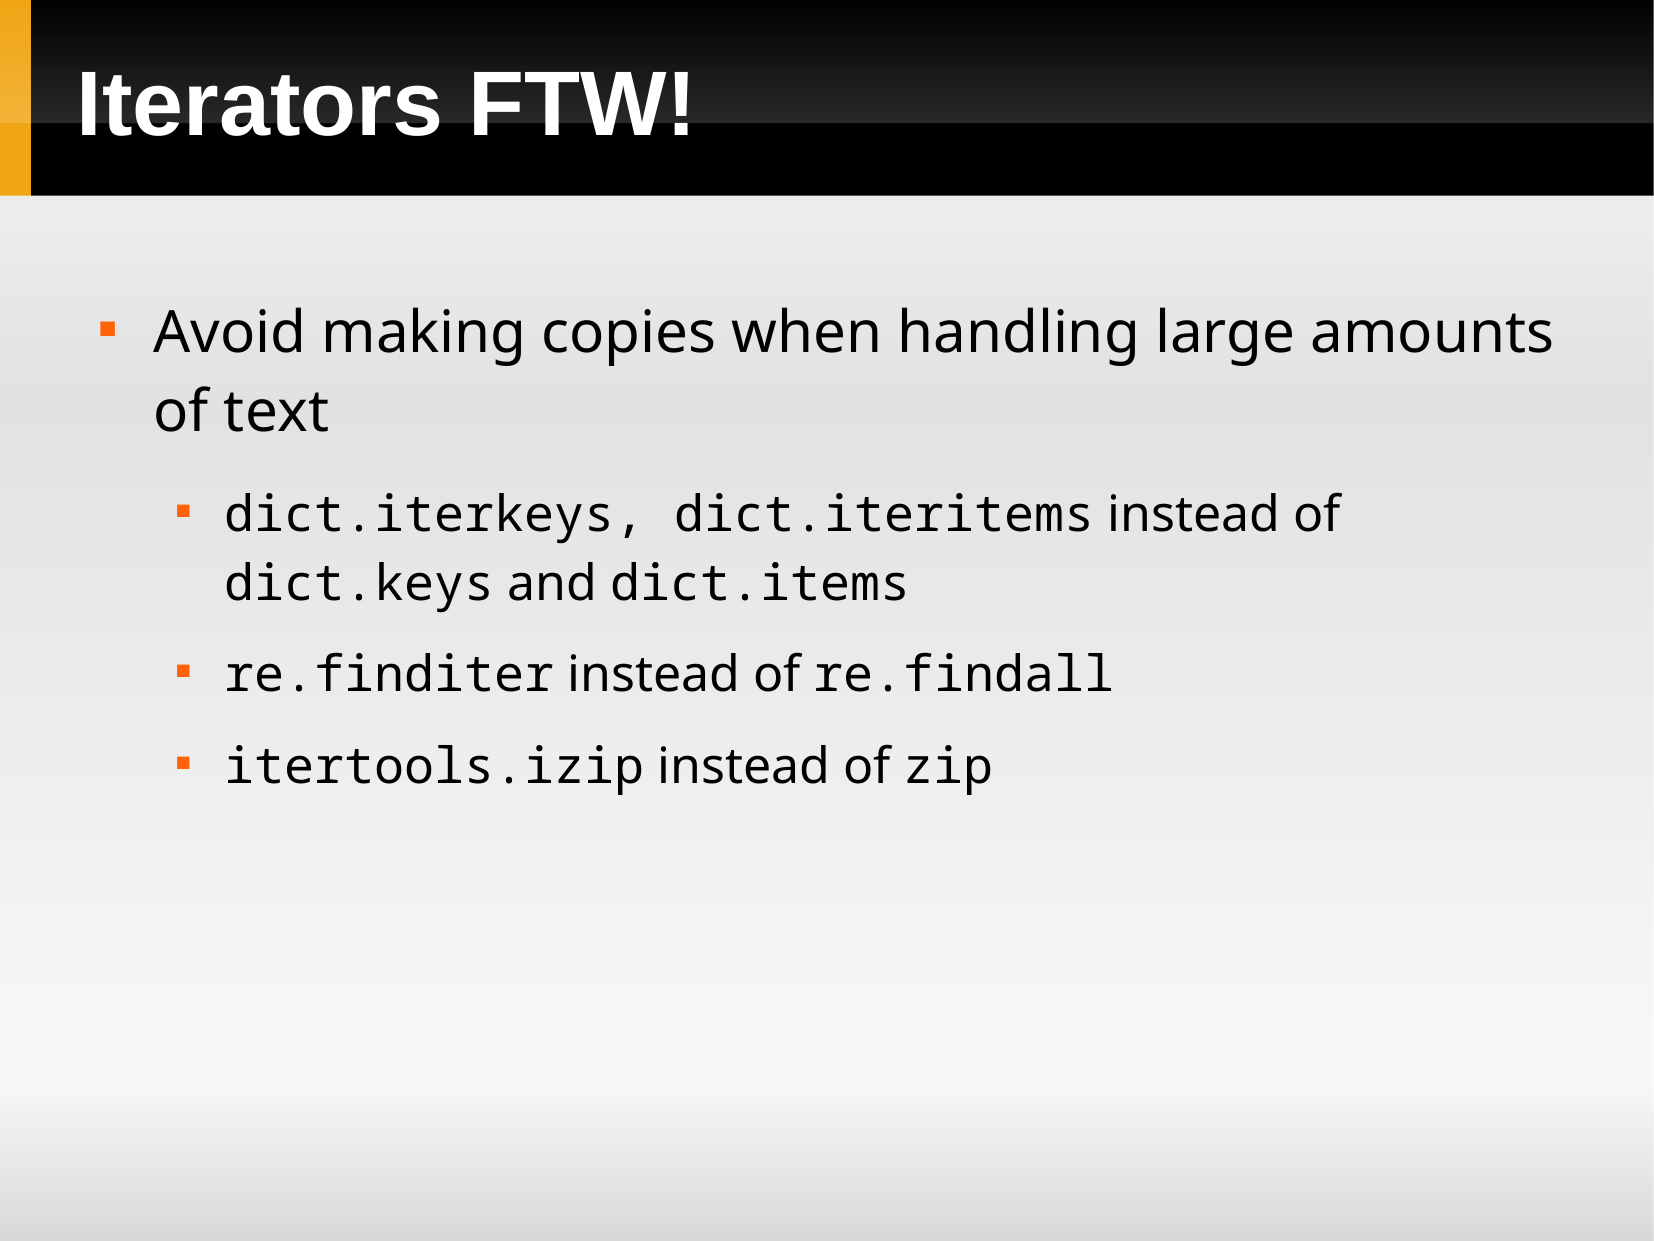

# Iterators FTW!
Avoid making copies when handling large amounts of text
dict.iterkeys, dict.iteritems instead of dict.keys and dict.items
re.finditer instead of re.findall
itertools.izip instead of zip